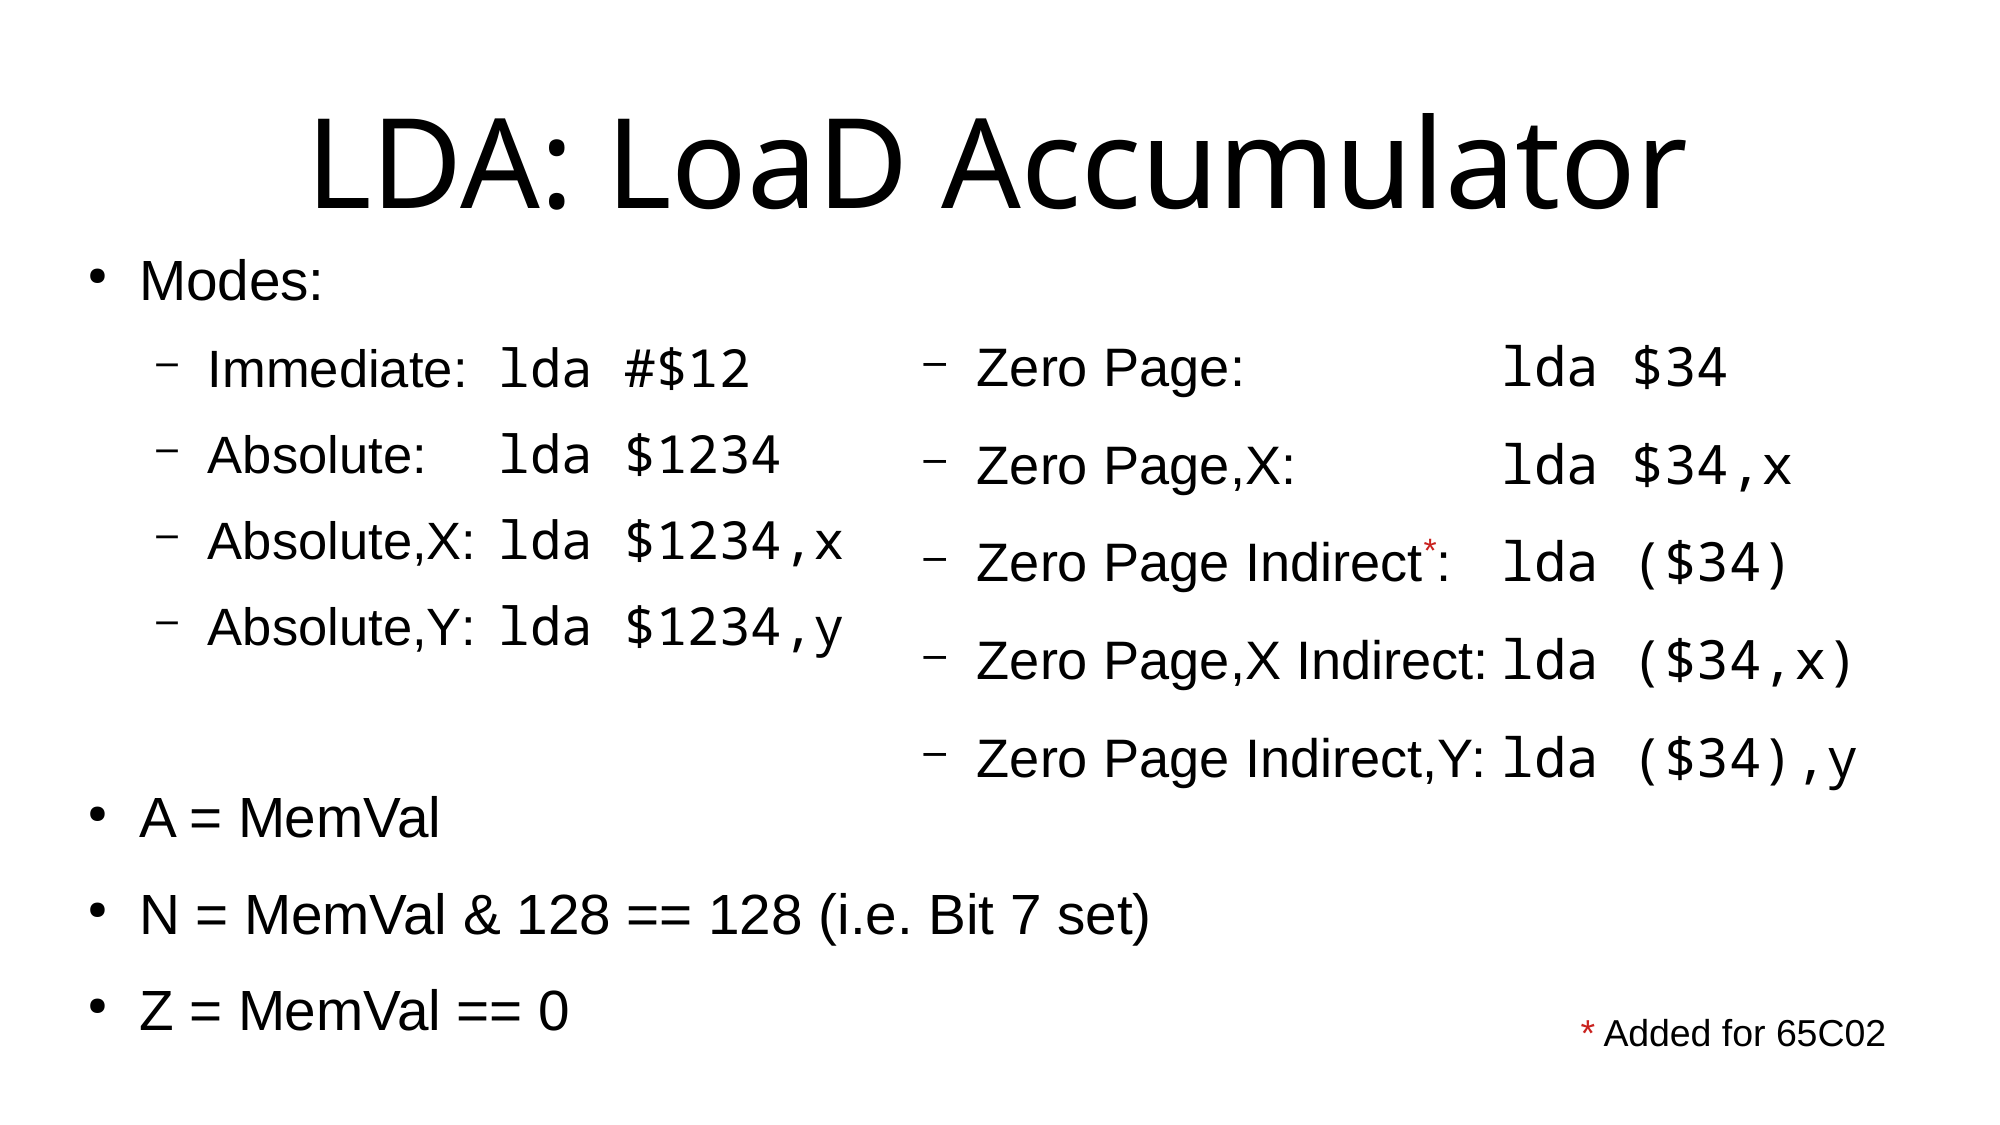

LDA: LoaD Accumulator
Zero Page:				lda $34
Zero Page,X:			lda $34,x
Zero Page Indirect*:	lda ($34)
Zero Page,X Indirect:	lda ($34,x)
Zero Page Indirect,Y: lda ($34),y
# Modes:
Immediate:		lda #$12
Absolute:						lda $1234
Absolute,X:	lda $1234,x
Absolute,Y:	lda $1234,y
A = MemVal
N = MemVal & 128 == 128 (i.e. Bit 7 set)
Z = MemVal == 0
* Added for 65C02